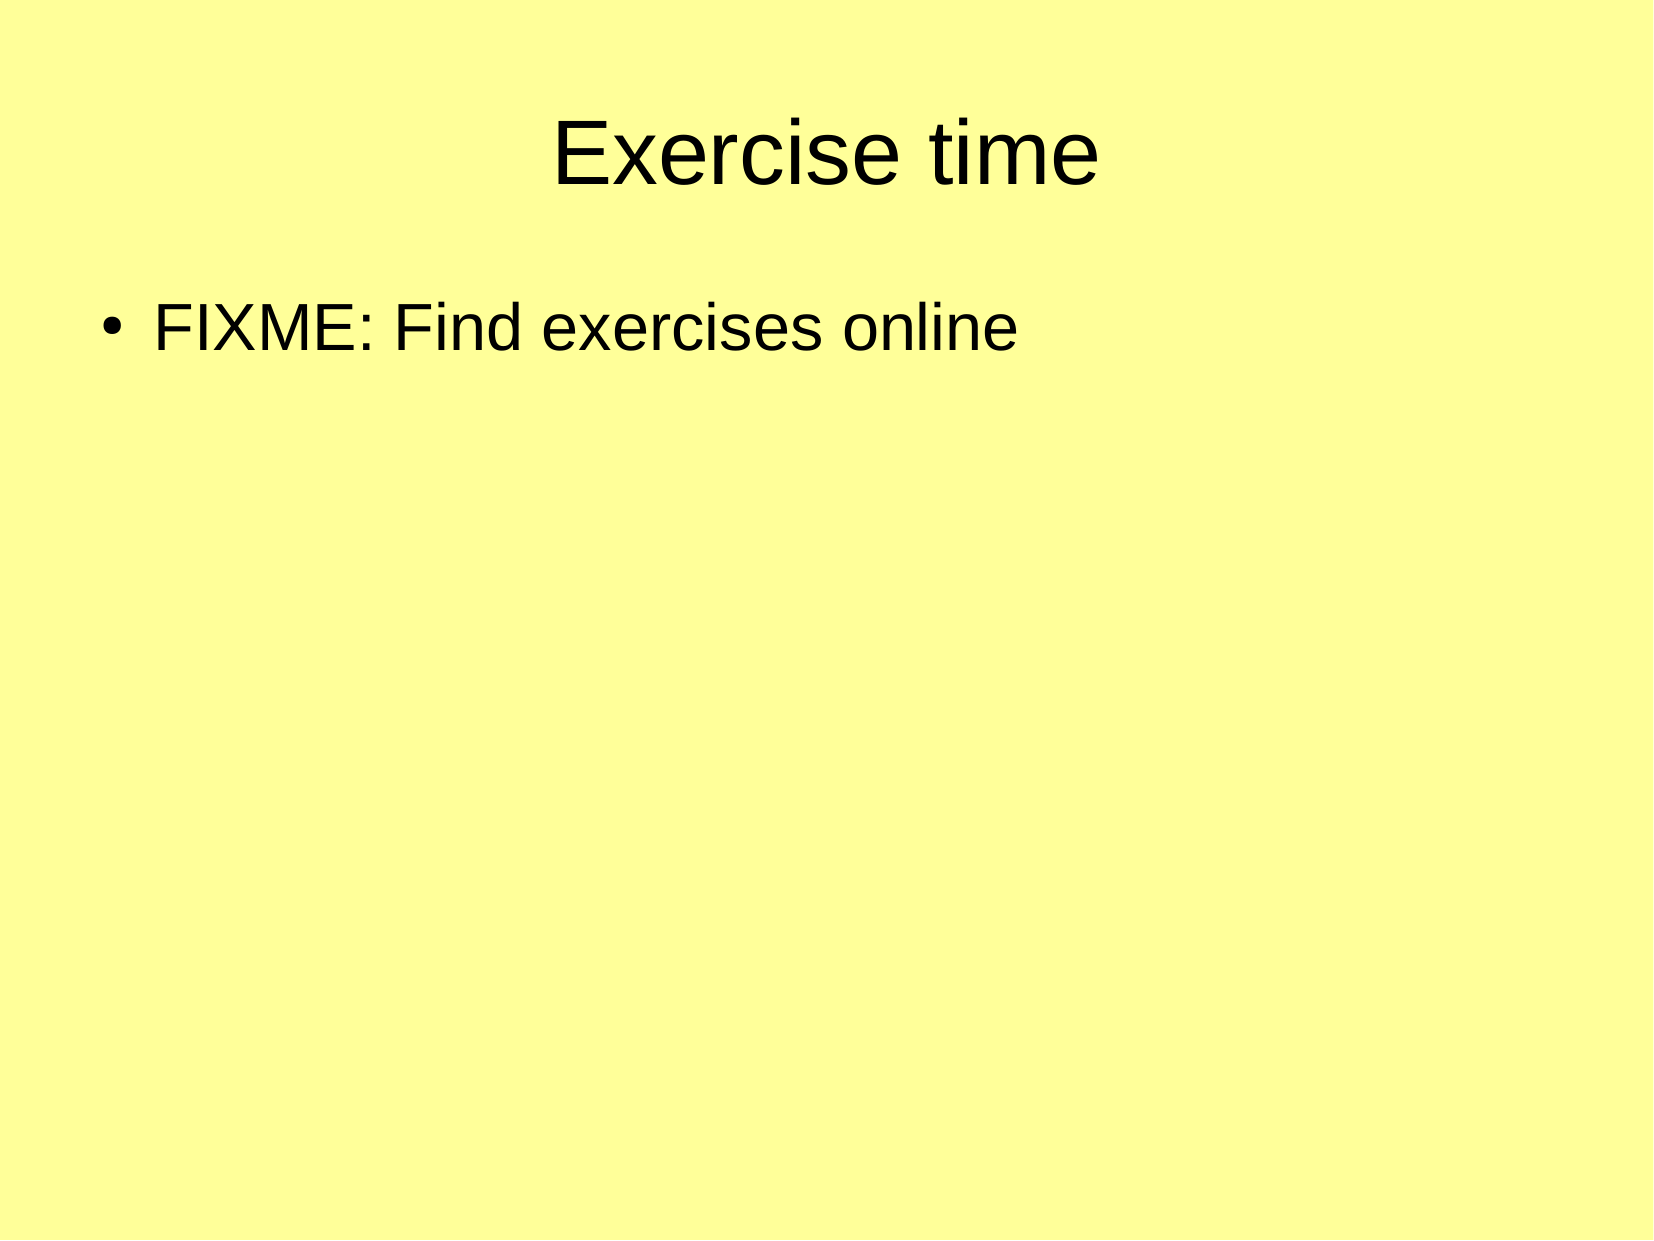

# Exercise time
FIXME: Find exercises online